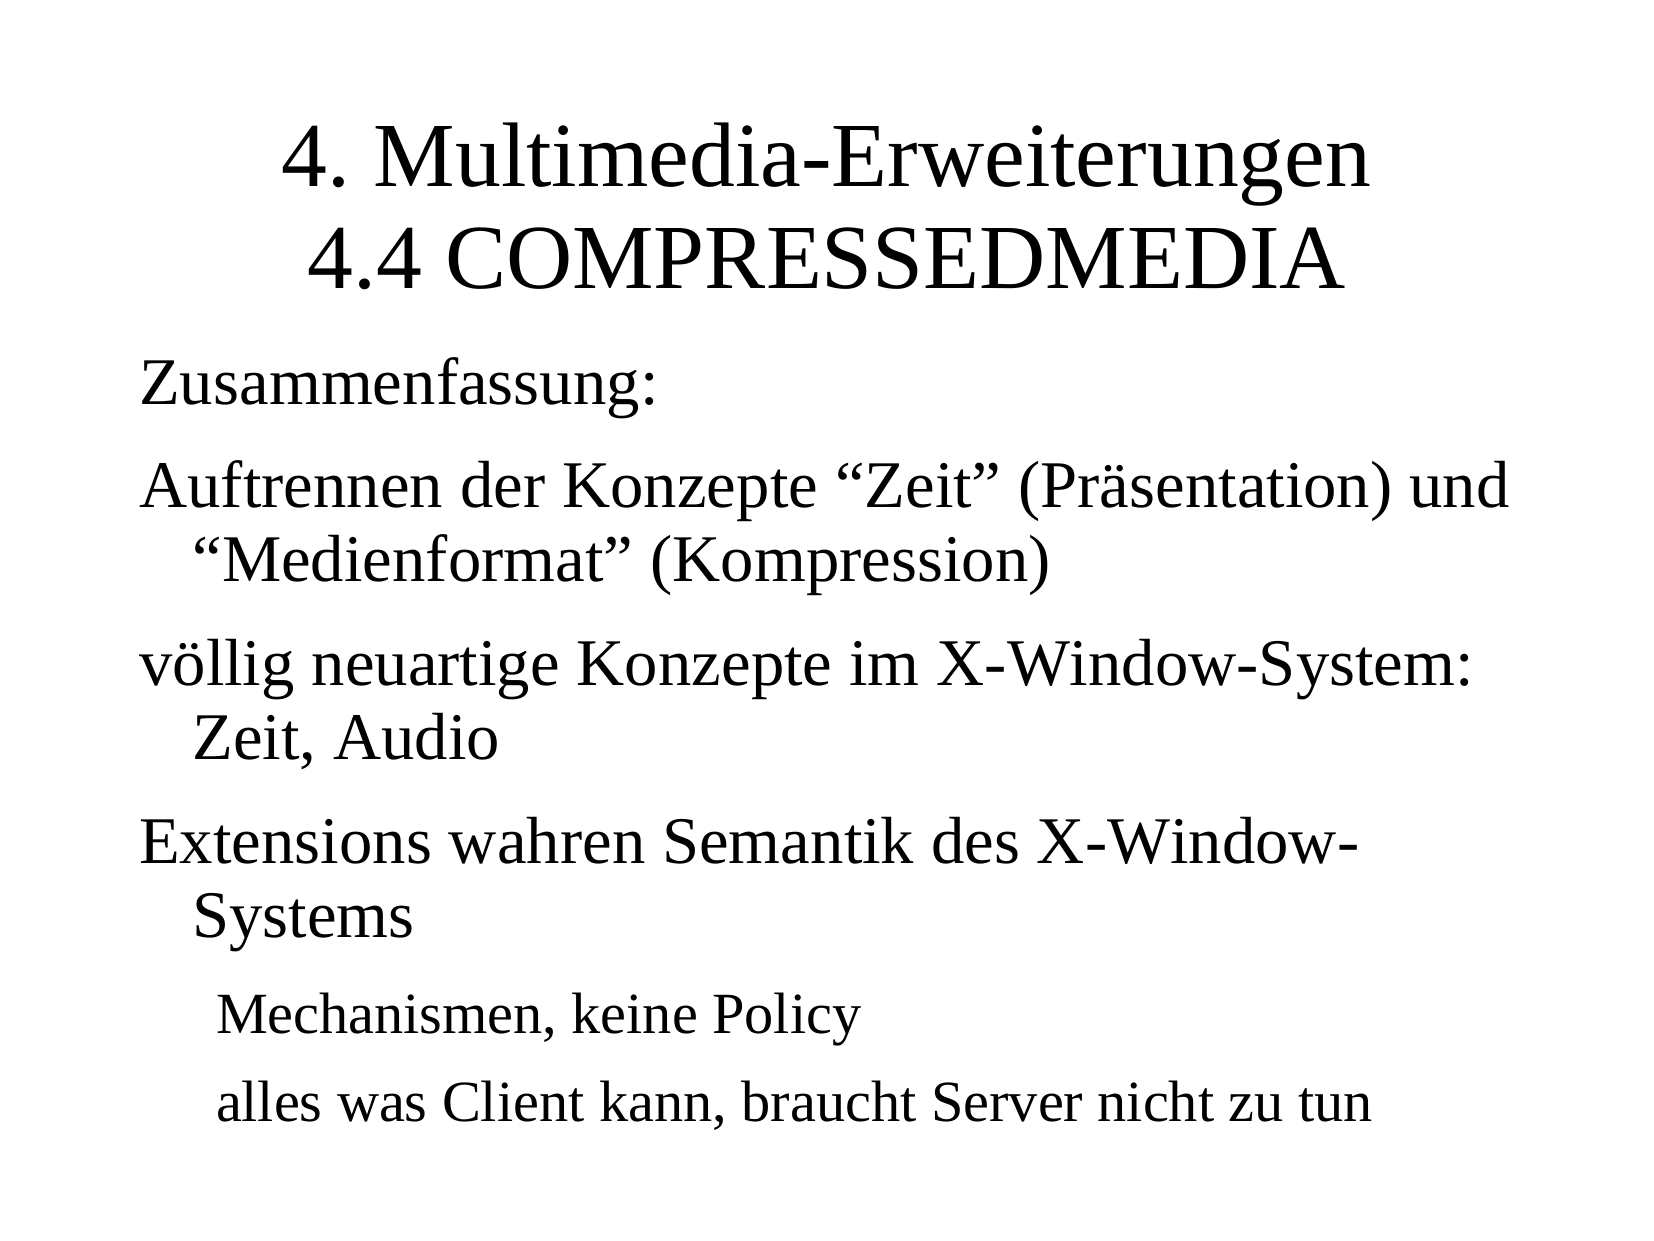

# 4. Multimedia-Erweiterungen 4.4 COMPRESSEDMEDIA
Zusammenfassung:
Auftrennen der Konzepte “Zeit” (Präsentation) und “Medienformat” (Kompression)
völlig neuartige Konzepte im X-Window-System: Zeit, Audio
Extensions wahren Semantik des X-Window-Systems
Mechanismen, keine Policy
alles was Client kann, braucht Server nicht zu tun